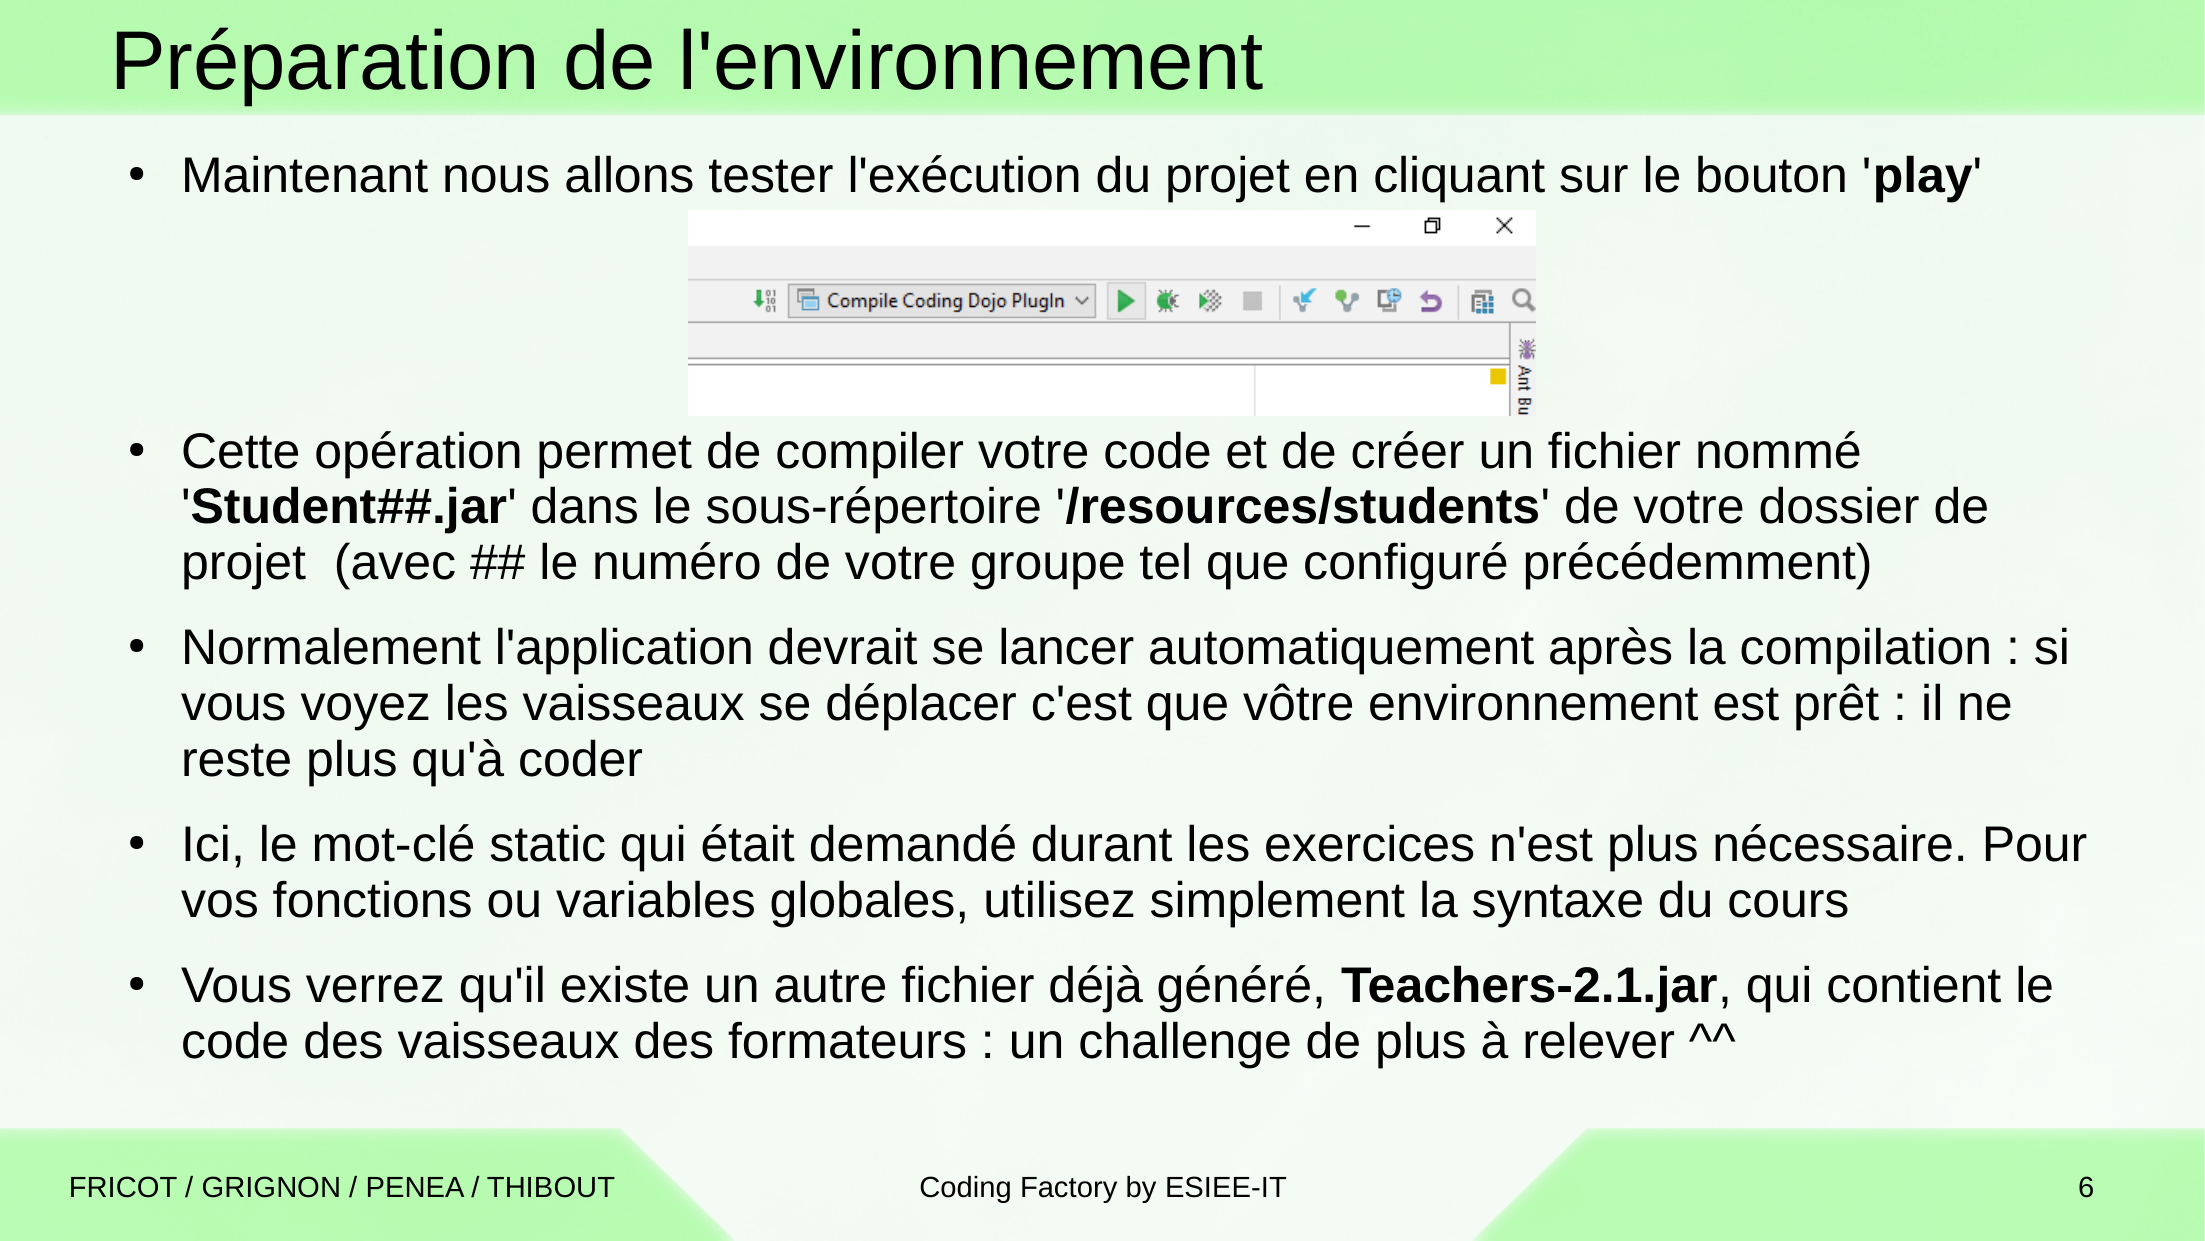

# Préparation de l'environnement
Maintenant nous allons tester l'exécution du projet en cliquant sur le bouton 'play'
Cette opération permet de compiler votre code et de créer un fichier nommé 'Student##.jar' dans le sous-répertoire '/resources/students' de votre dossier de projet (avec ## le numéro de votre groupe tel que configuré précédemment)
Normalement l'application devrait se lancer automatiquement après la compilation : si vous voyez les vaisseaux se déplacer c'est que vôtre environnement est prêt : il ne reste plus qu'à coder
Ici, le mot-clé static qui était demandé durant les exercices n'est plus nécessaire. Pour vos fonctions ou variables globales, utilisez simplement la syntaxe du cours
Vous verrez qu'il existe un autre fichier déjà généré, Teachers-2.1.jar, qui contient le code des vaisseaux des formateurs : un challenge de plus à relever ^^
FRICOT / GRIGNON / PENEA / THIBOUT
Coding Factory by ESIEE-IT
6